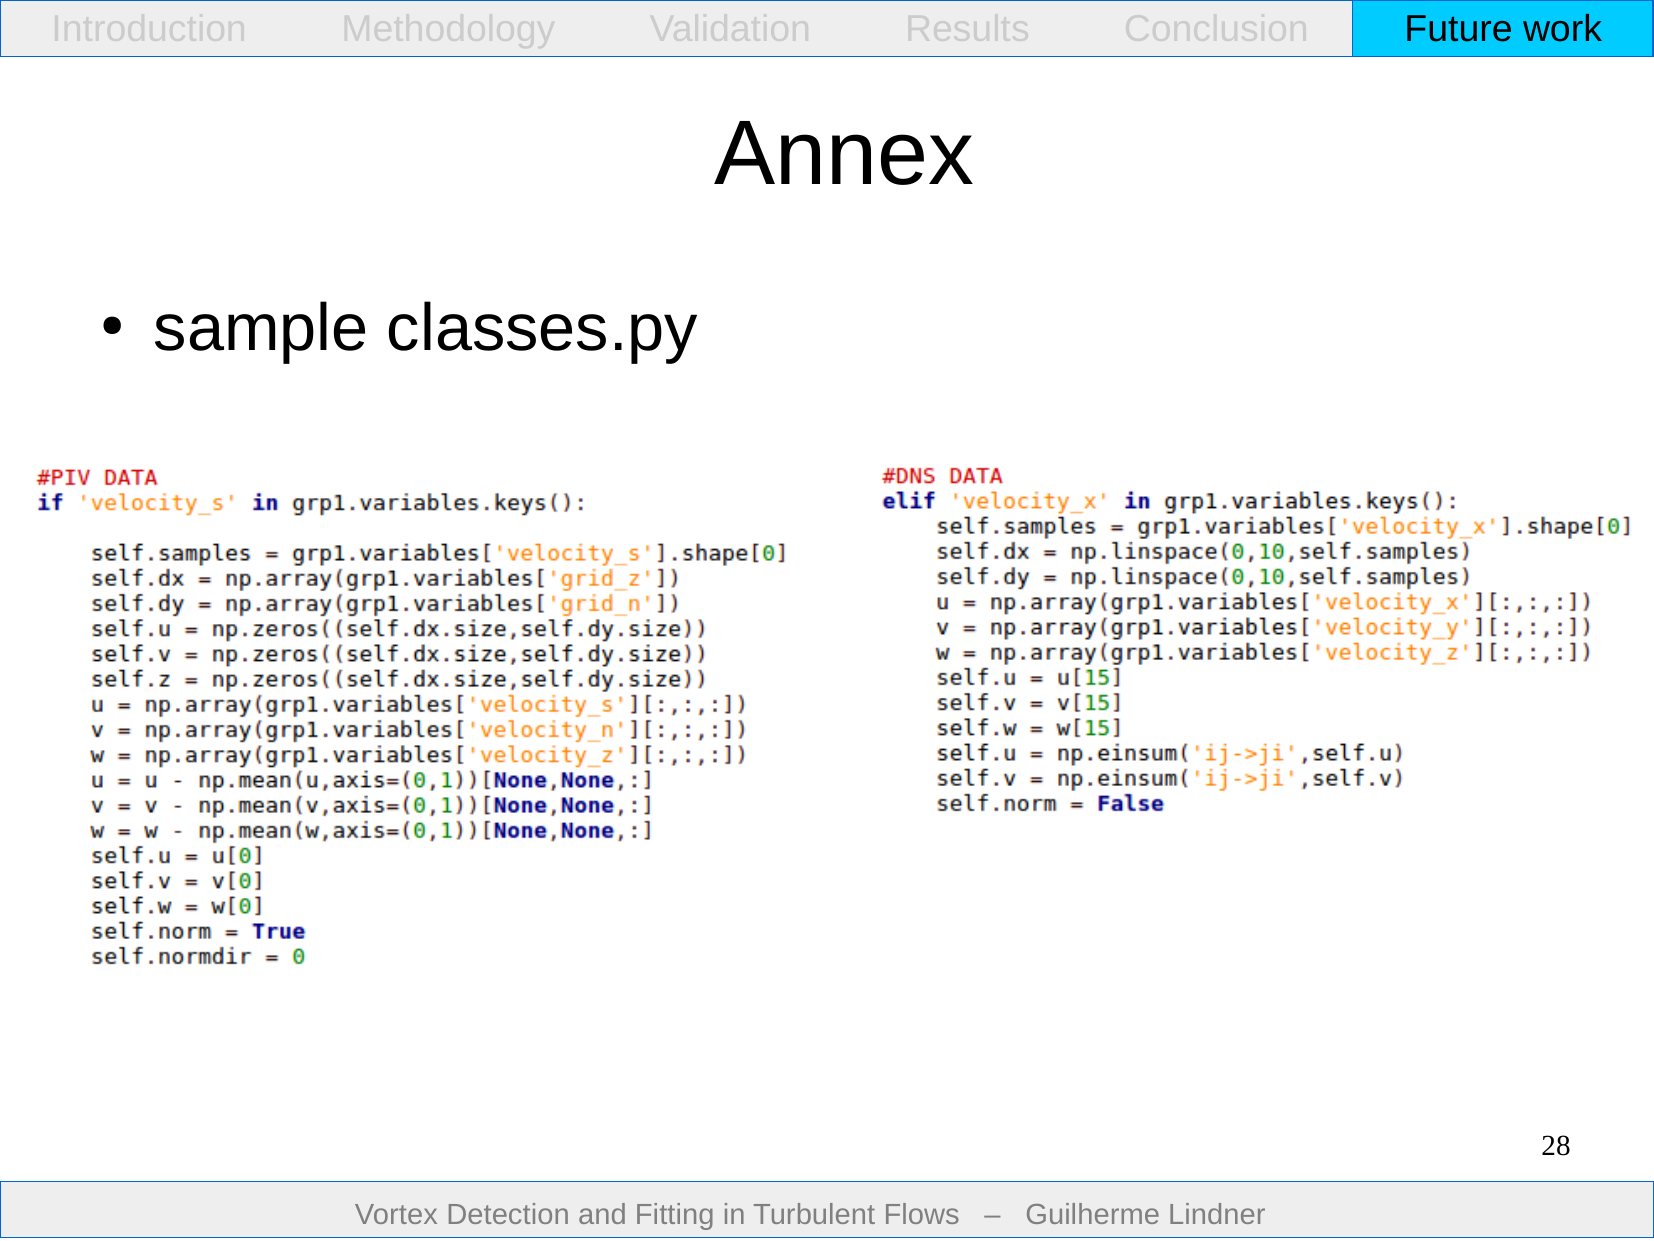

Introduction Methodology Validation Results Conclusion Future work
# Annex
sample classes.py
28
Vortex Detection and Fitting in Turbulent Flows – Guilherme Lindner